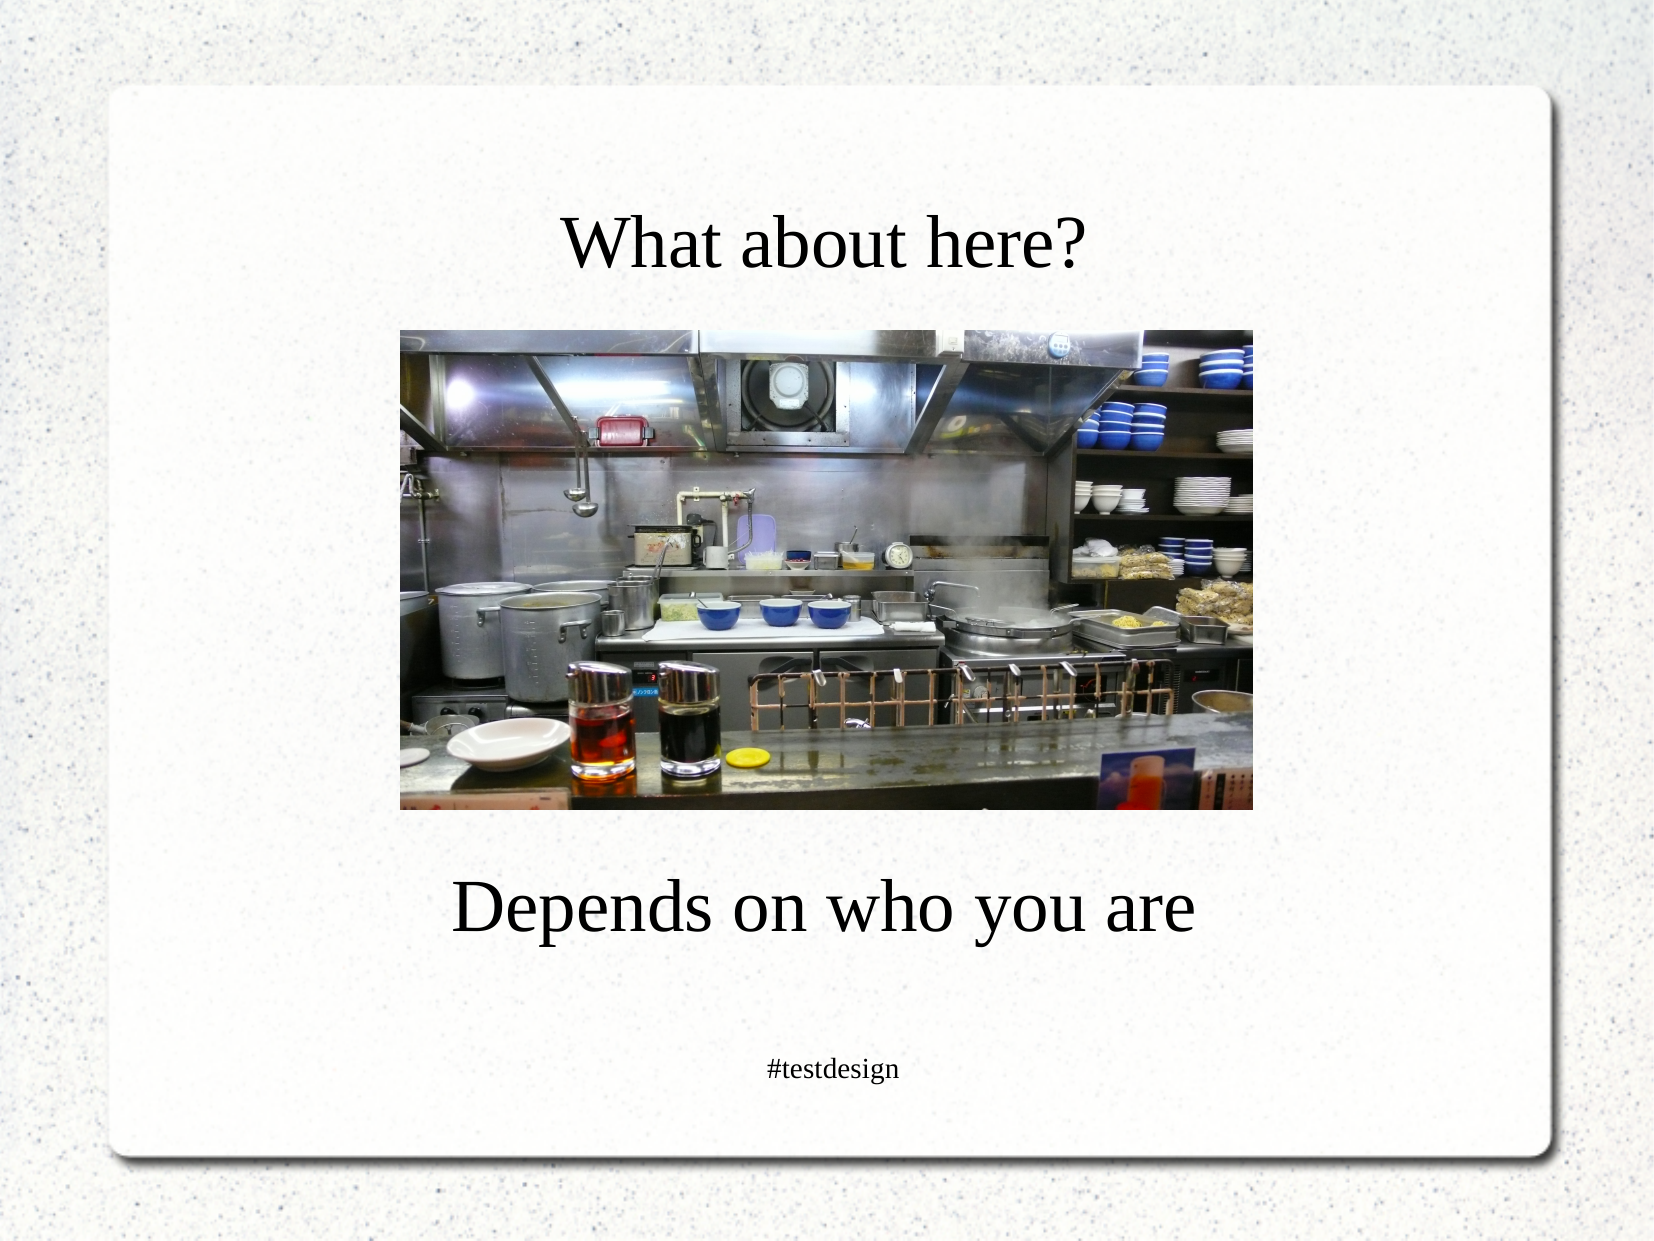

# What about here?
Depends on who you are
#testdesign